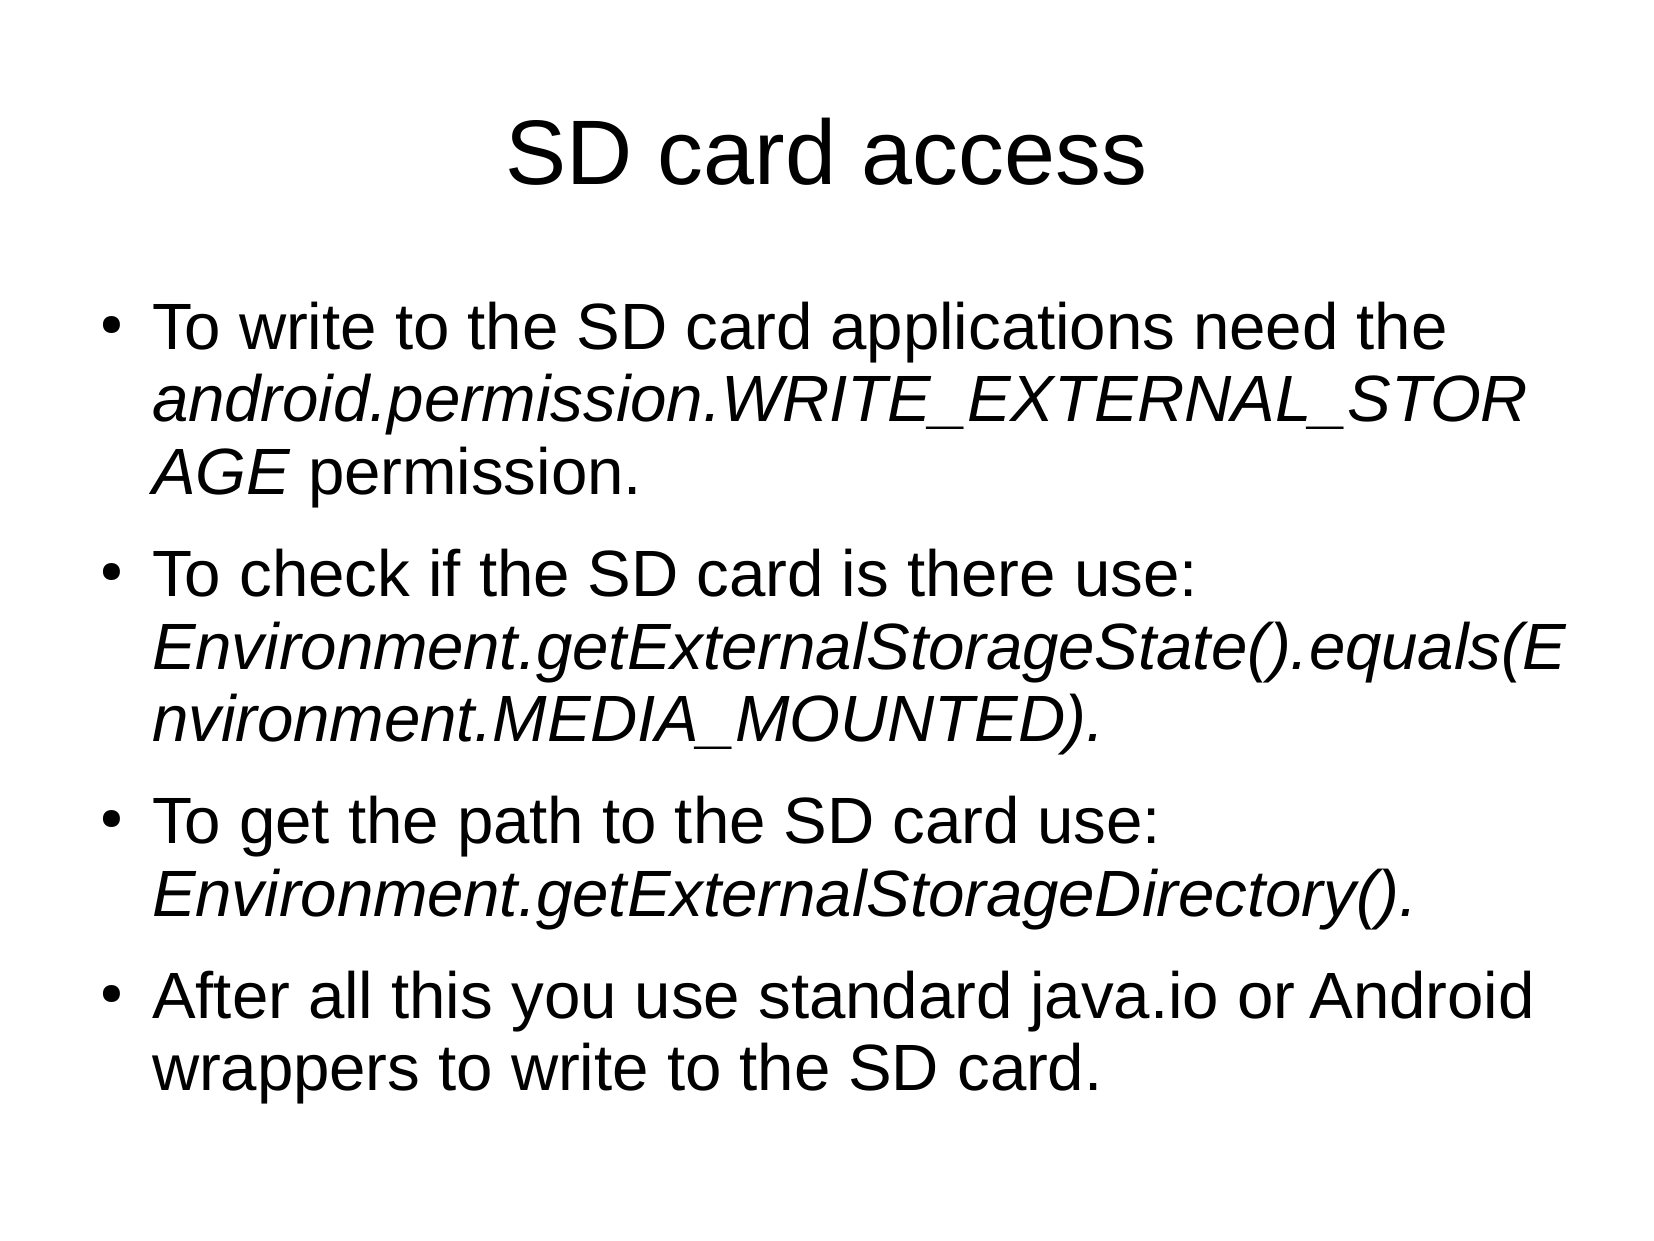

# SD card access
To write to the SD card applications need the android.permission.WRITE_EXTERNAL_STORAGE permission.
To check if the SD card is there use: Environment.getExternalStorageState().equals(Environment.MEDIA_MOUNTED).
To get the path to the SD card use: Environment.getExternalStorageDirectory().
After all this you use standard java.io or Android wrappers to write to the SD card.